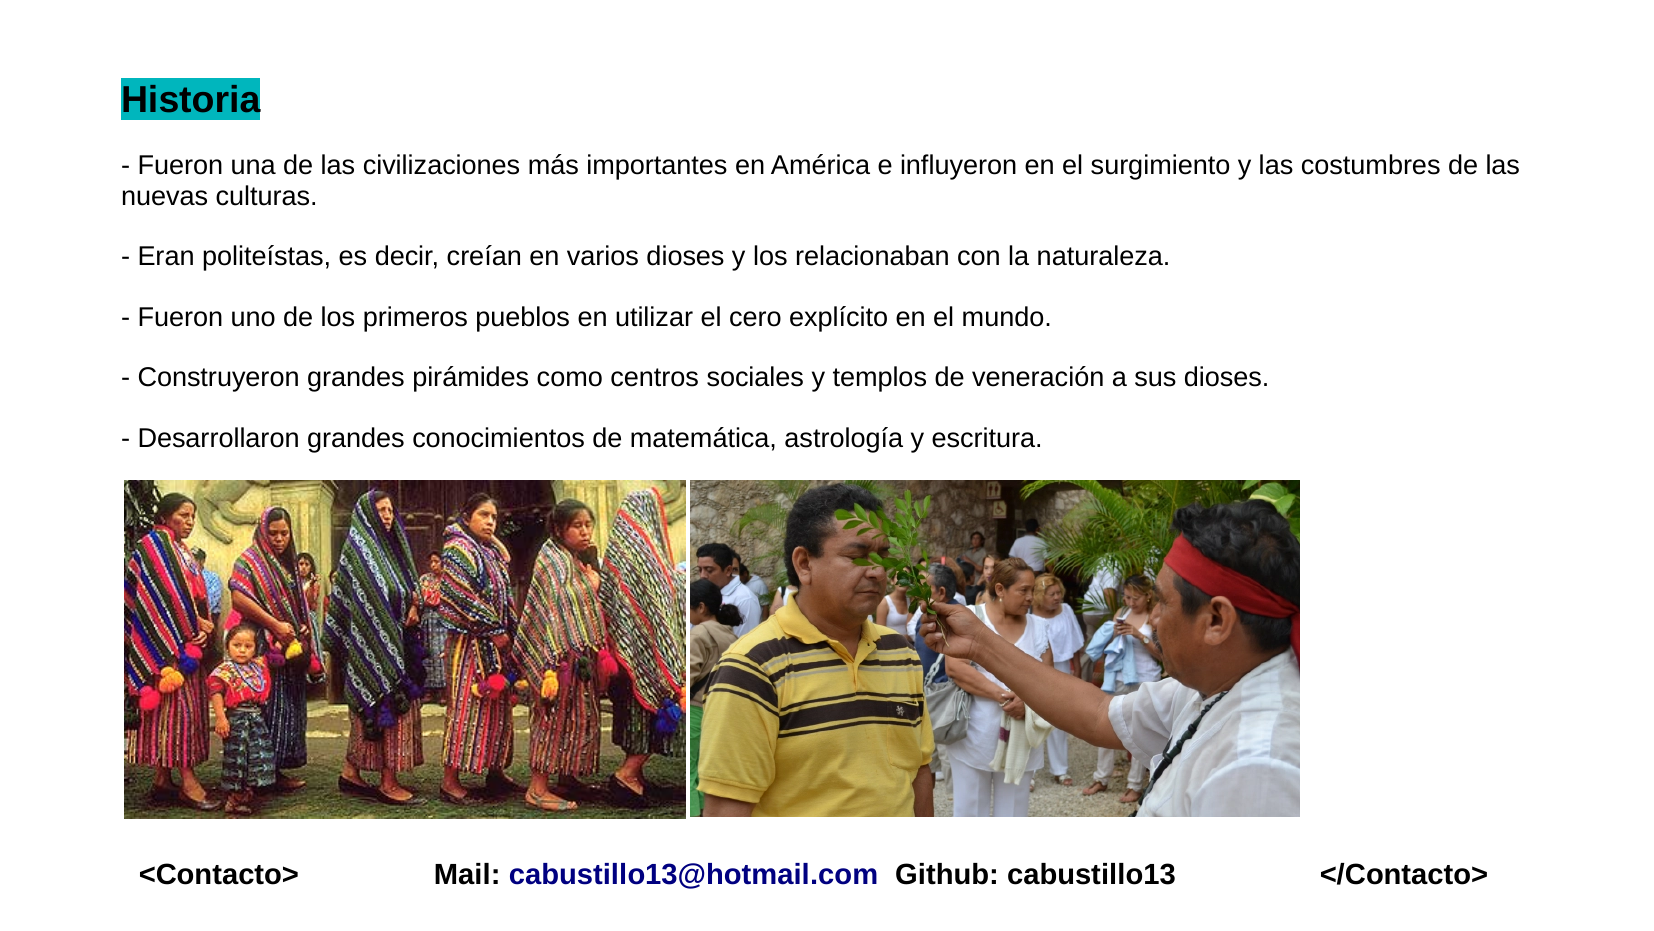

Historia
- Fueron una de las civilizaciones más importantes en América e influyeron en el surgimiento y las costumbres de las nuevas culturas.
- Eran politeístas, es decir, creían en varios dioses y los relacionaban con la naturaleza.
- Fueron uno de los primeros pueblos en utilizar el cero explícito en el mundo.
- Construyeron grandes pirámides como centros sociales y templos de veneración a sus dioses.
- Desarrollaron grandes conocimientos de matemática, astrología y escritura.
<Contacto>		Mail: cabustillo13@hotmail.com Github: cabustillo13		</Contacto>